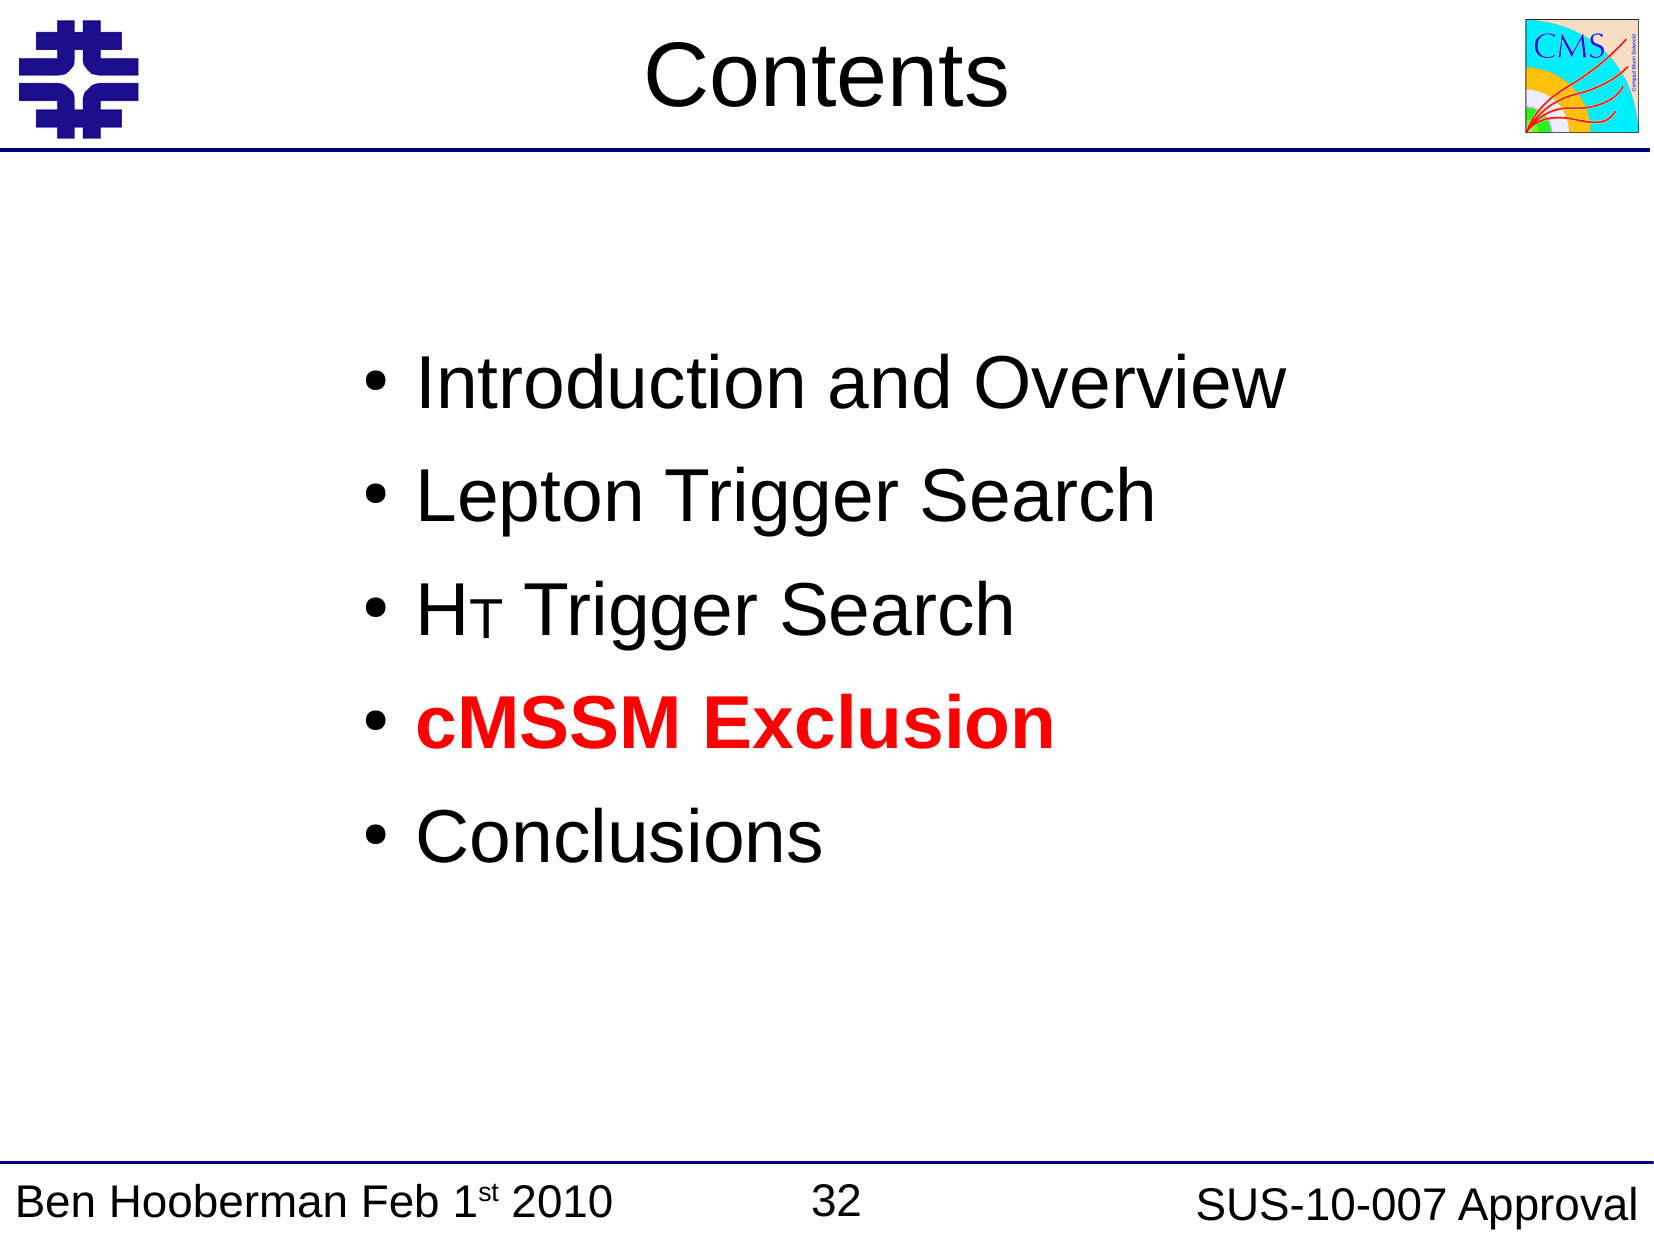

# Contents
Introduction and Overview
Lepton Trigger Search
HT Trigger Search
cMSSM Exclusion
Conclusions
32